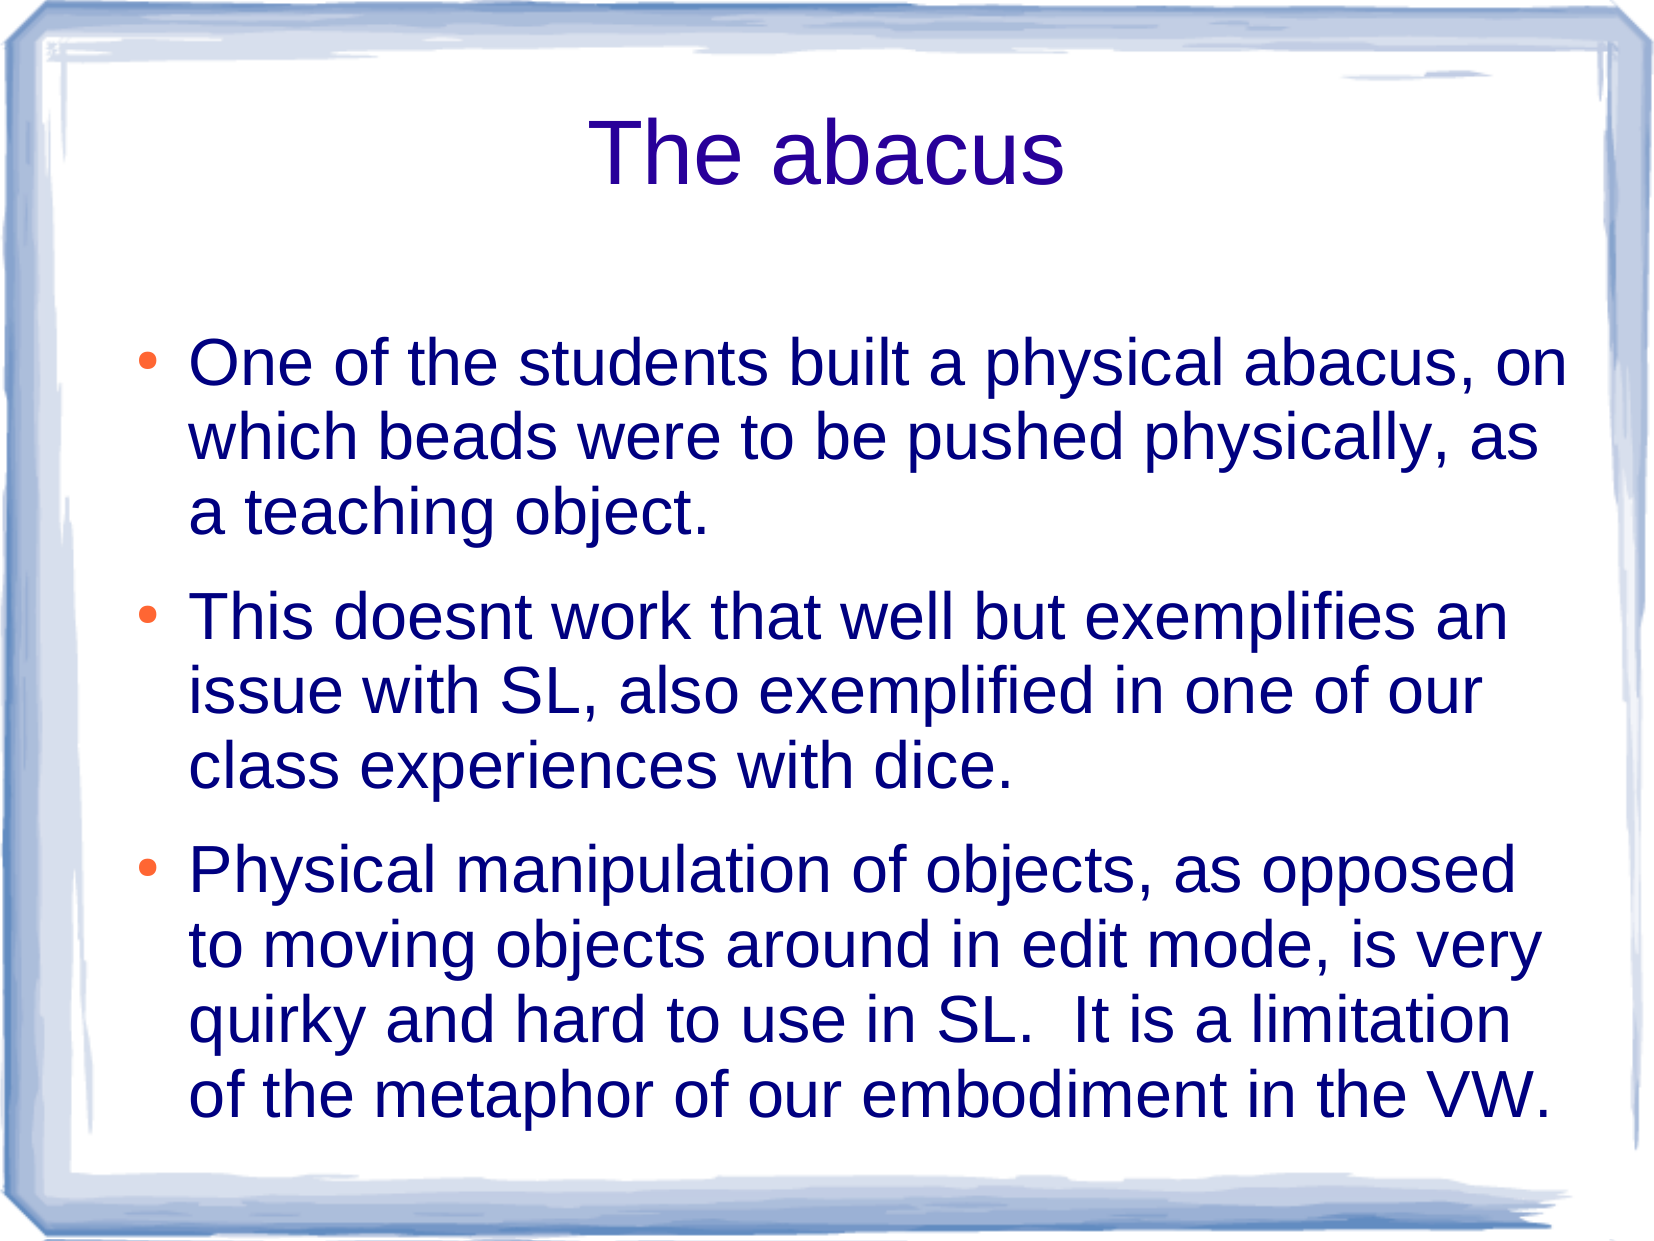

# The abacus
One of the students built a physical abacus, on which beads were to be pushed physically, as a teaching object.
This doesnt work that well but exemplifies an issue with SL, also exemplified in one of our class experiences with dice.
Physical manipulation of objects, as opposed to moving objects around in edit mode, is very quirky and hard to use in SL. It is a limitation of the metaphor of our embodiment in the VW.